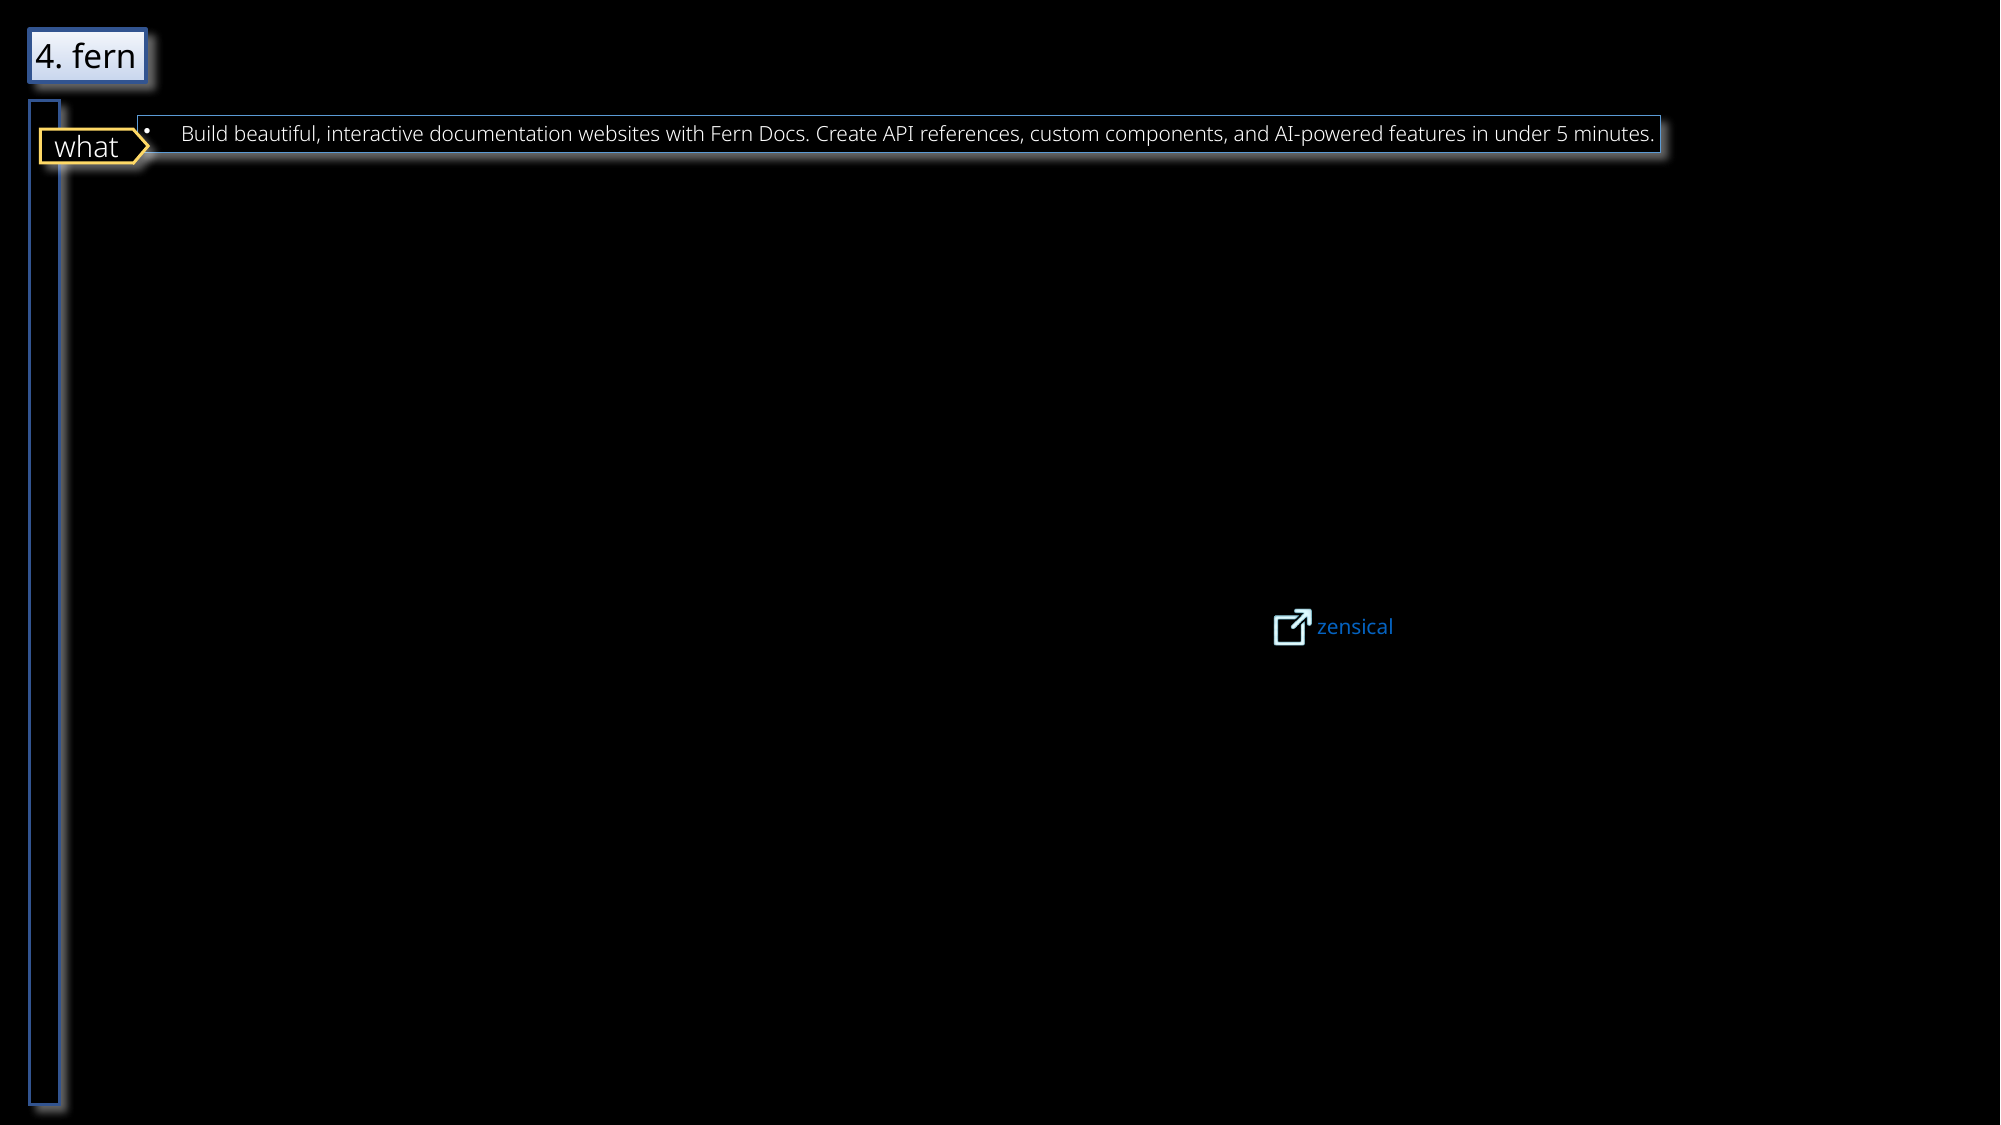

# 4. fern
Build beautiful, interactive documentation websites with Fern Docs. Create API references, custom components, and AI-powered features in under 5 minutes.
what
zensical